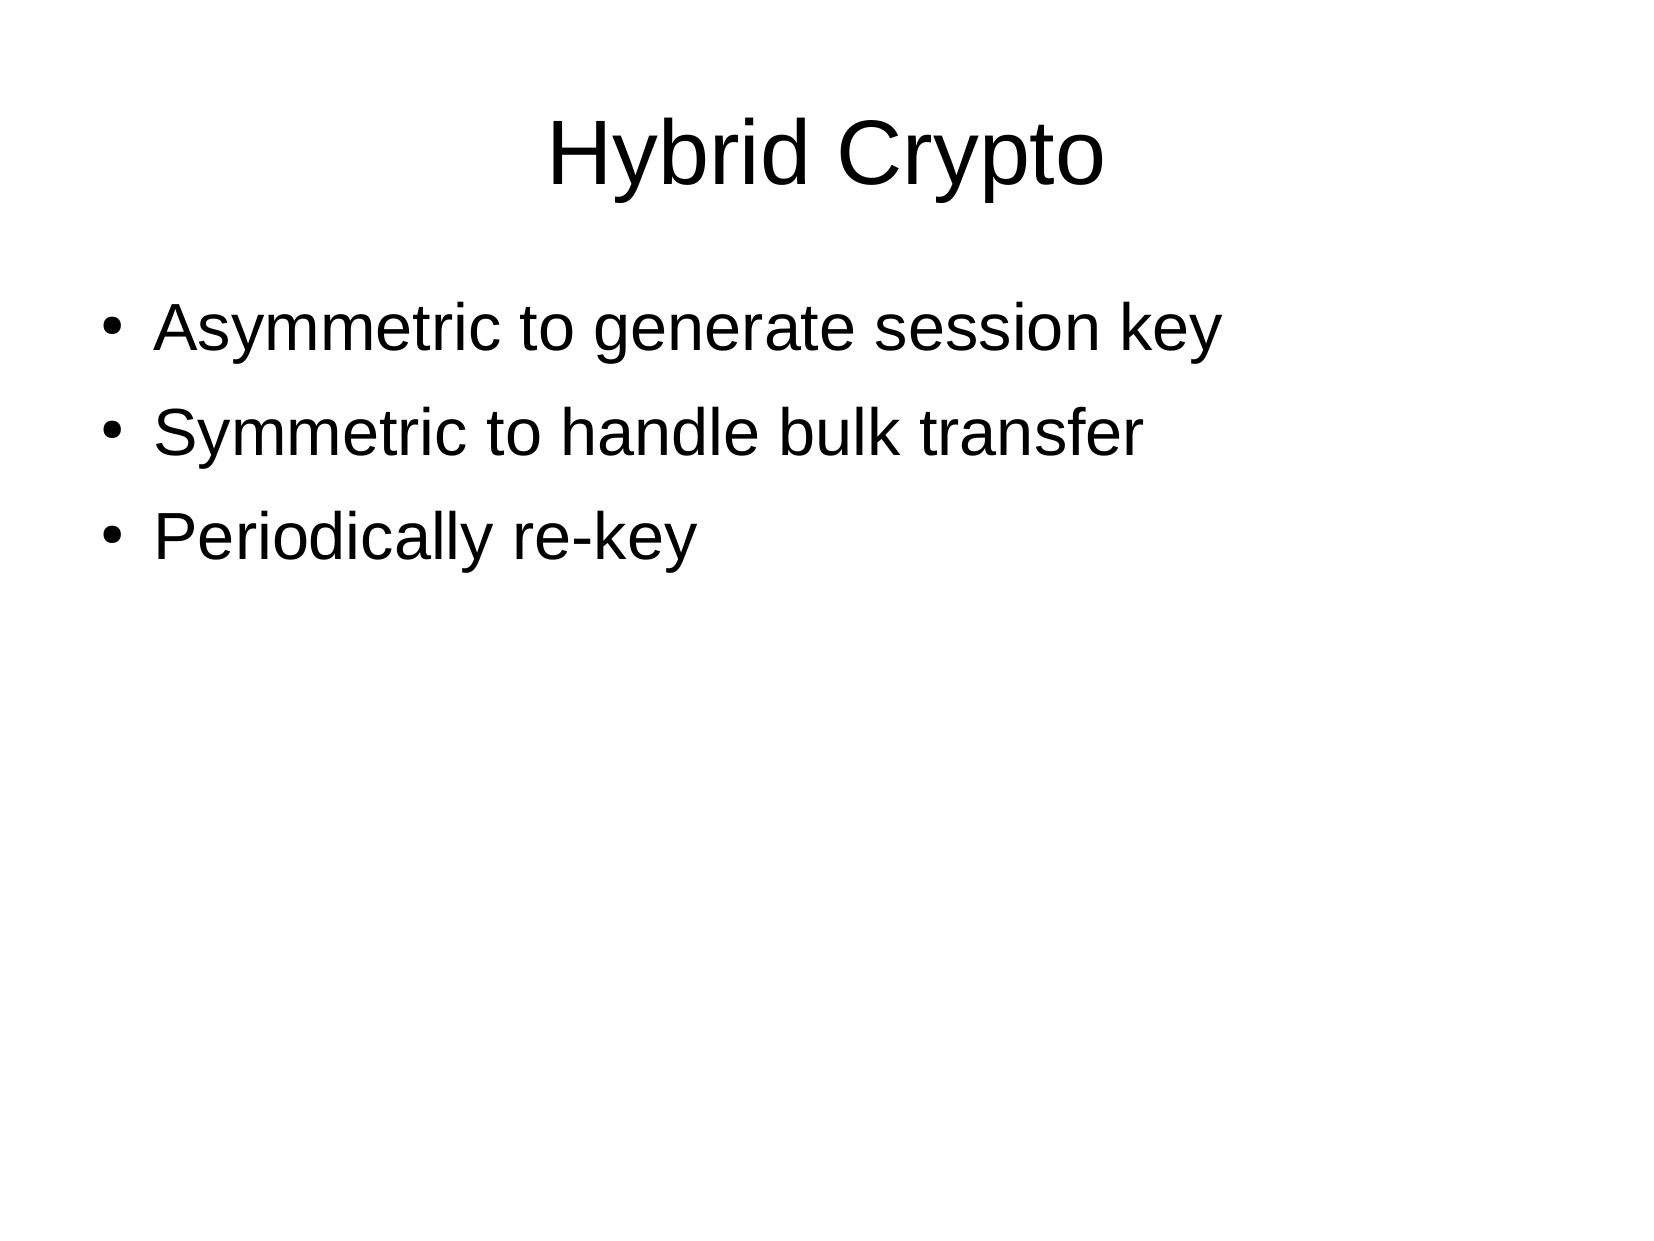

# Hybrid Crypto
Asymmetric to generate session key
Symmetric to handle bulk transfer
Periodically re-key